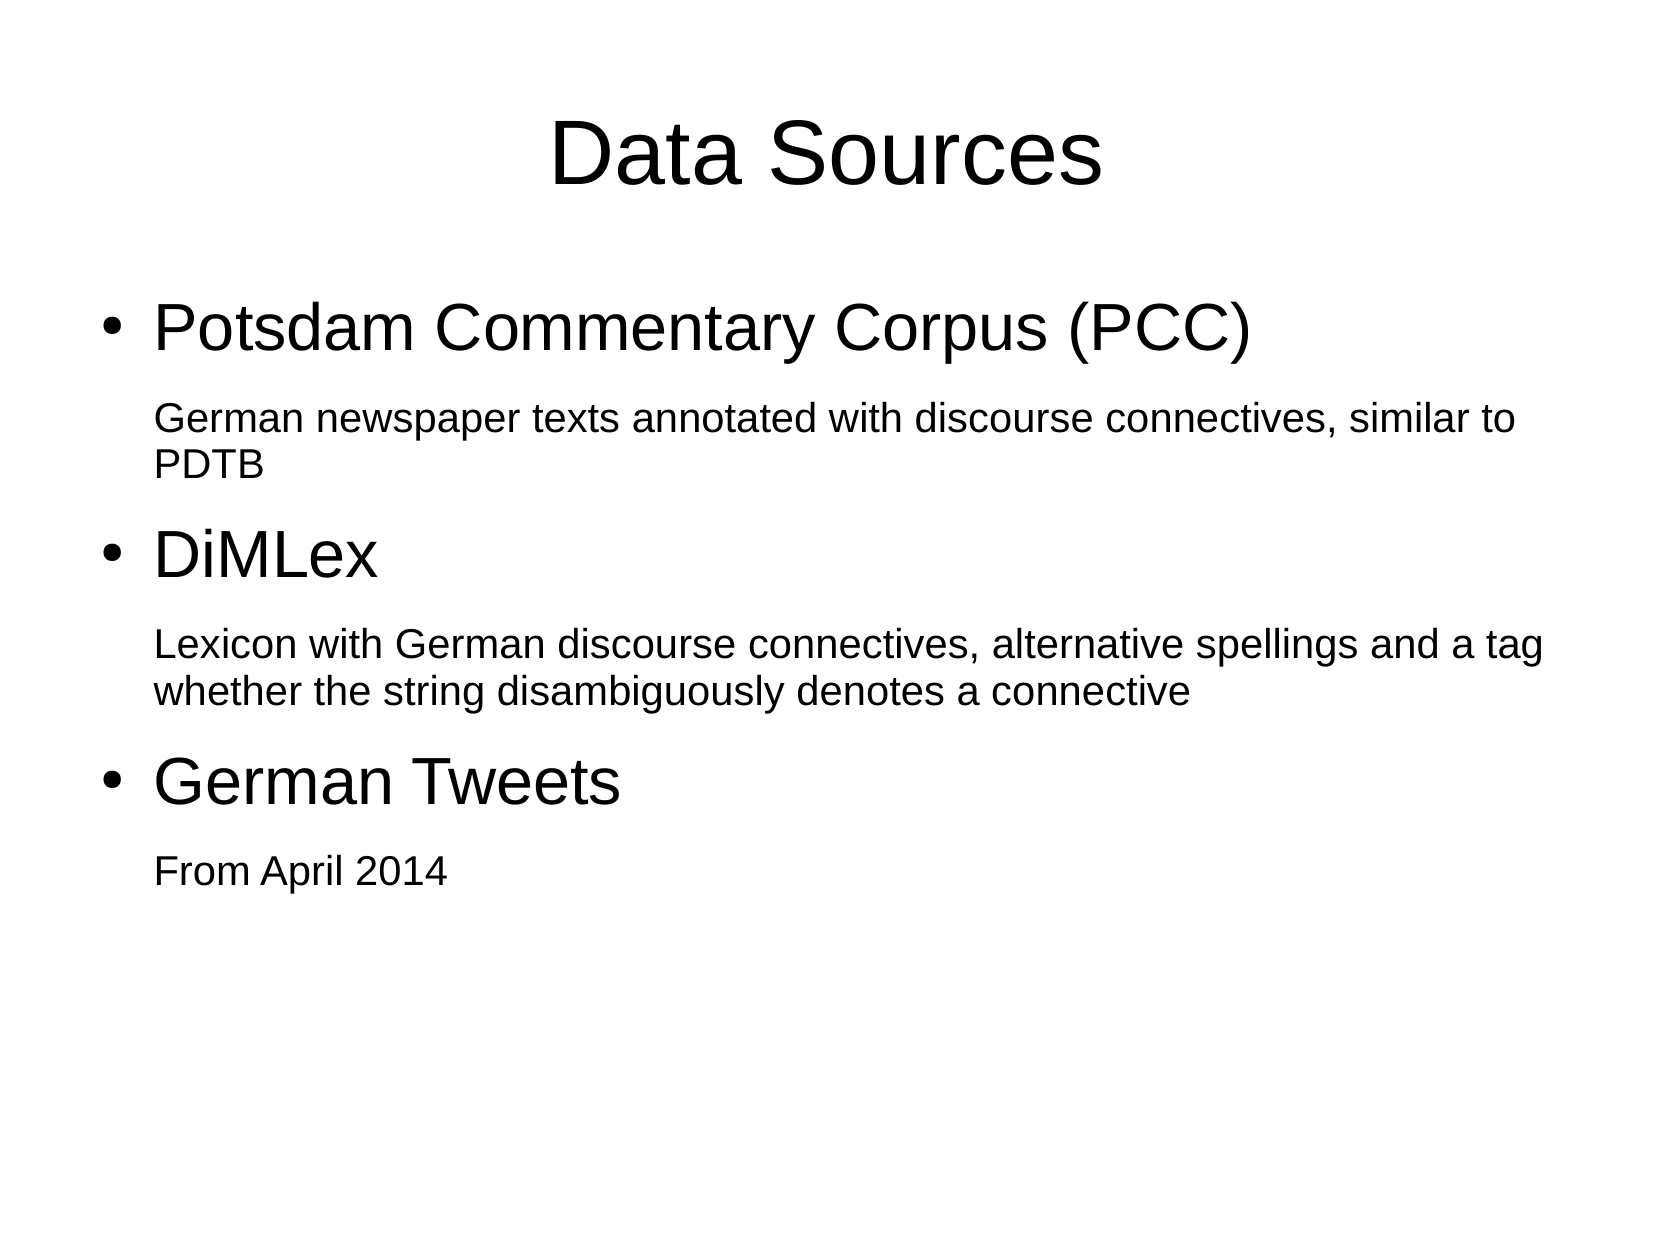

# Data Sources
Potsdam Commentary Corpus (PCC)
German newspaper texts annotated with discourse connectives, similar to PDTB
DiMLex
Lexicon with German discourse connectives, alternative spellings and a tag whether the string disambiguously denotes a connective
German Tweets
From April 2014